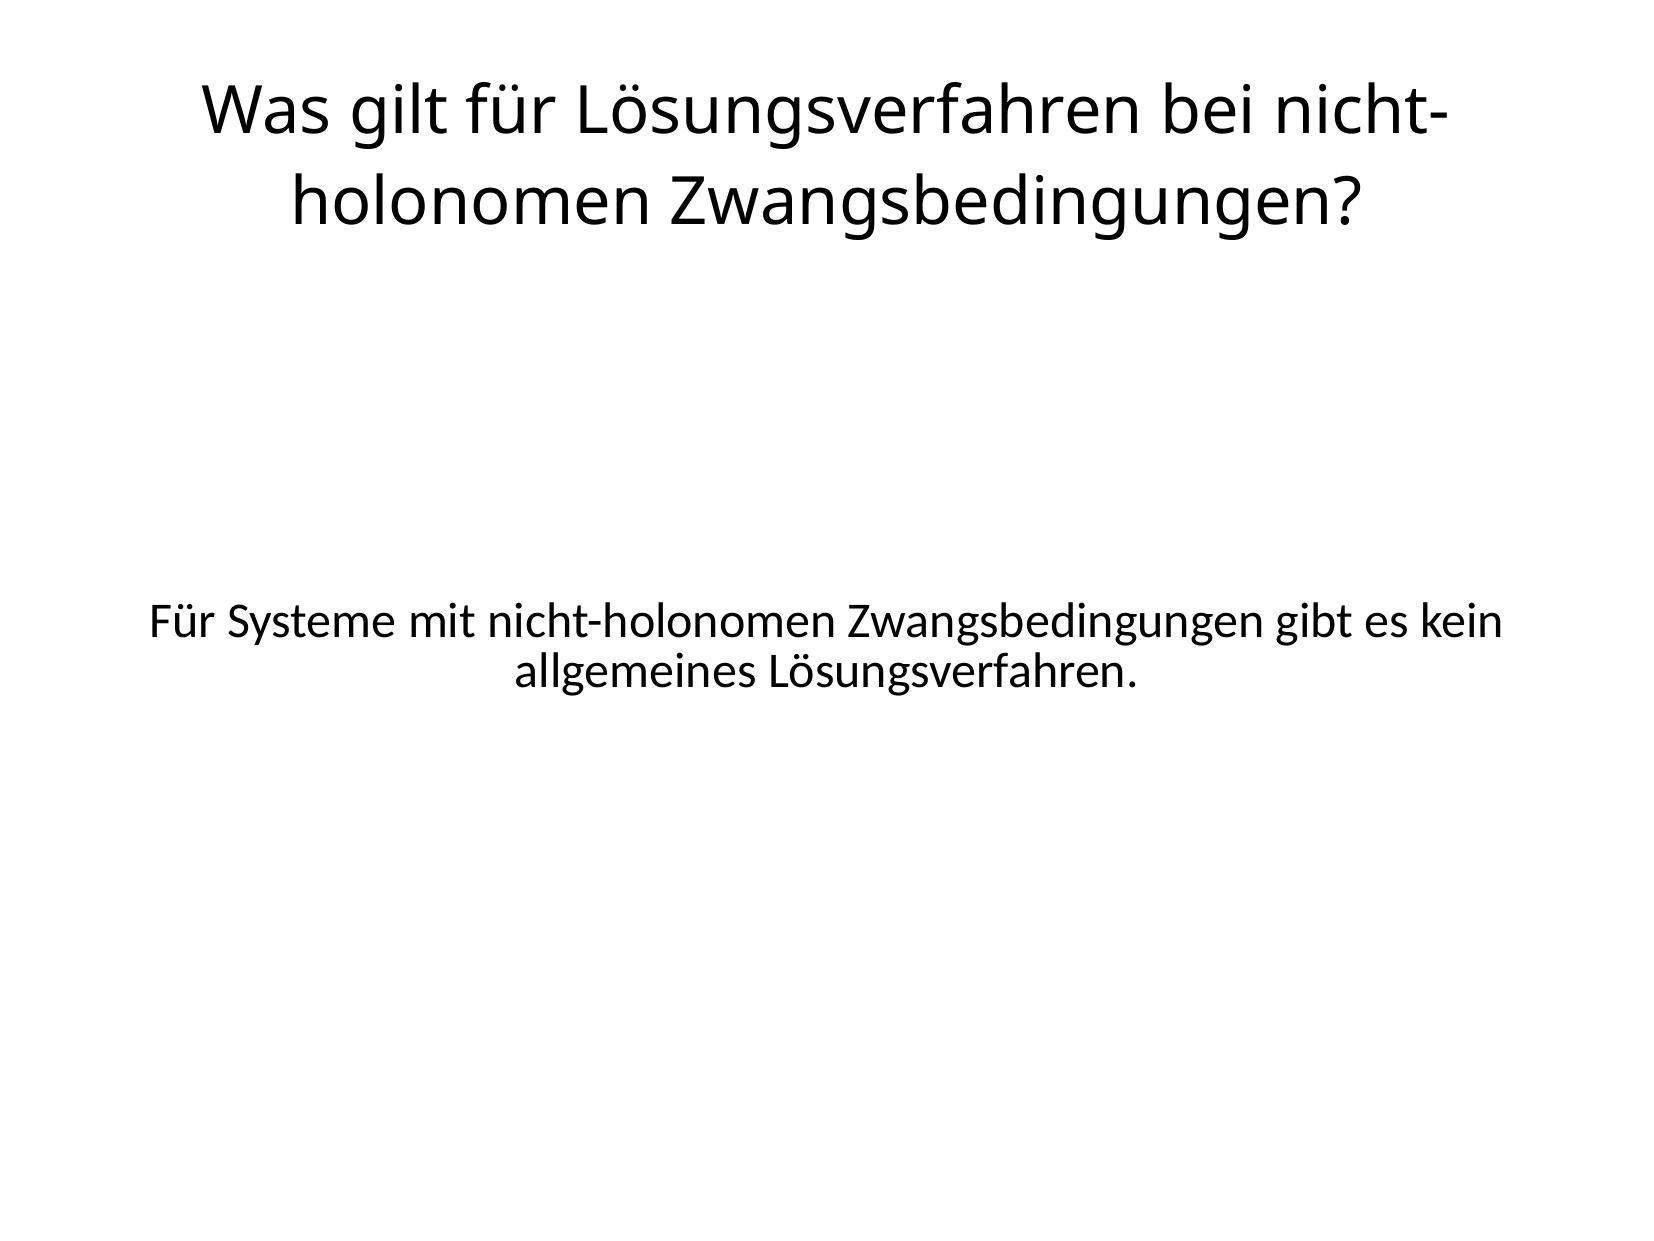

# Was gilt für Lösungsverfahren bei nicht-holonomen Zwangsbedingungen?
Für Systeme mit nicht-holonomen Zwangsbedingungen gibt es kein allgemeines Lösungsverfahren.